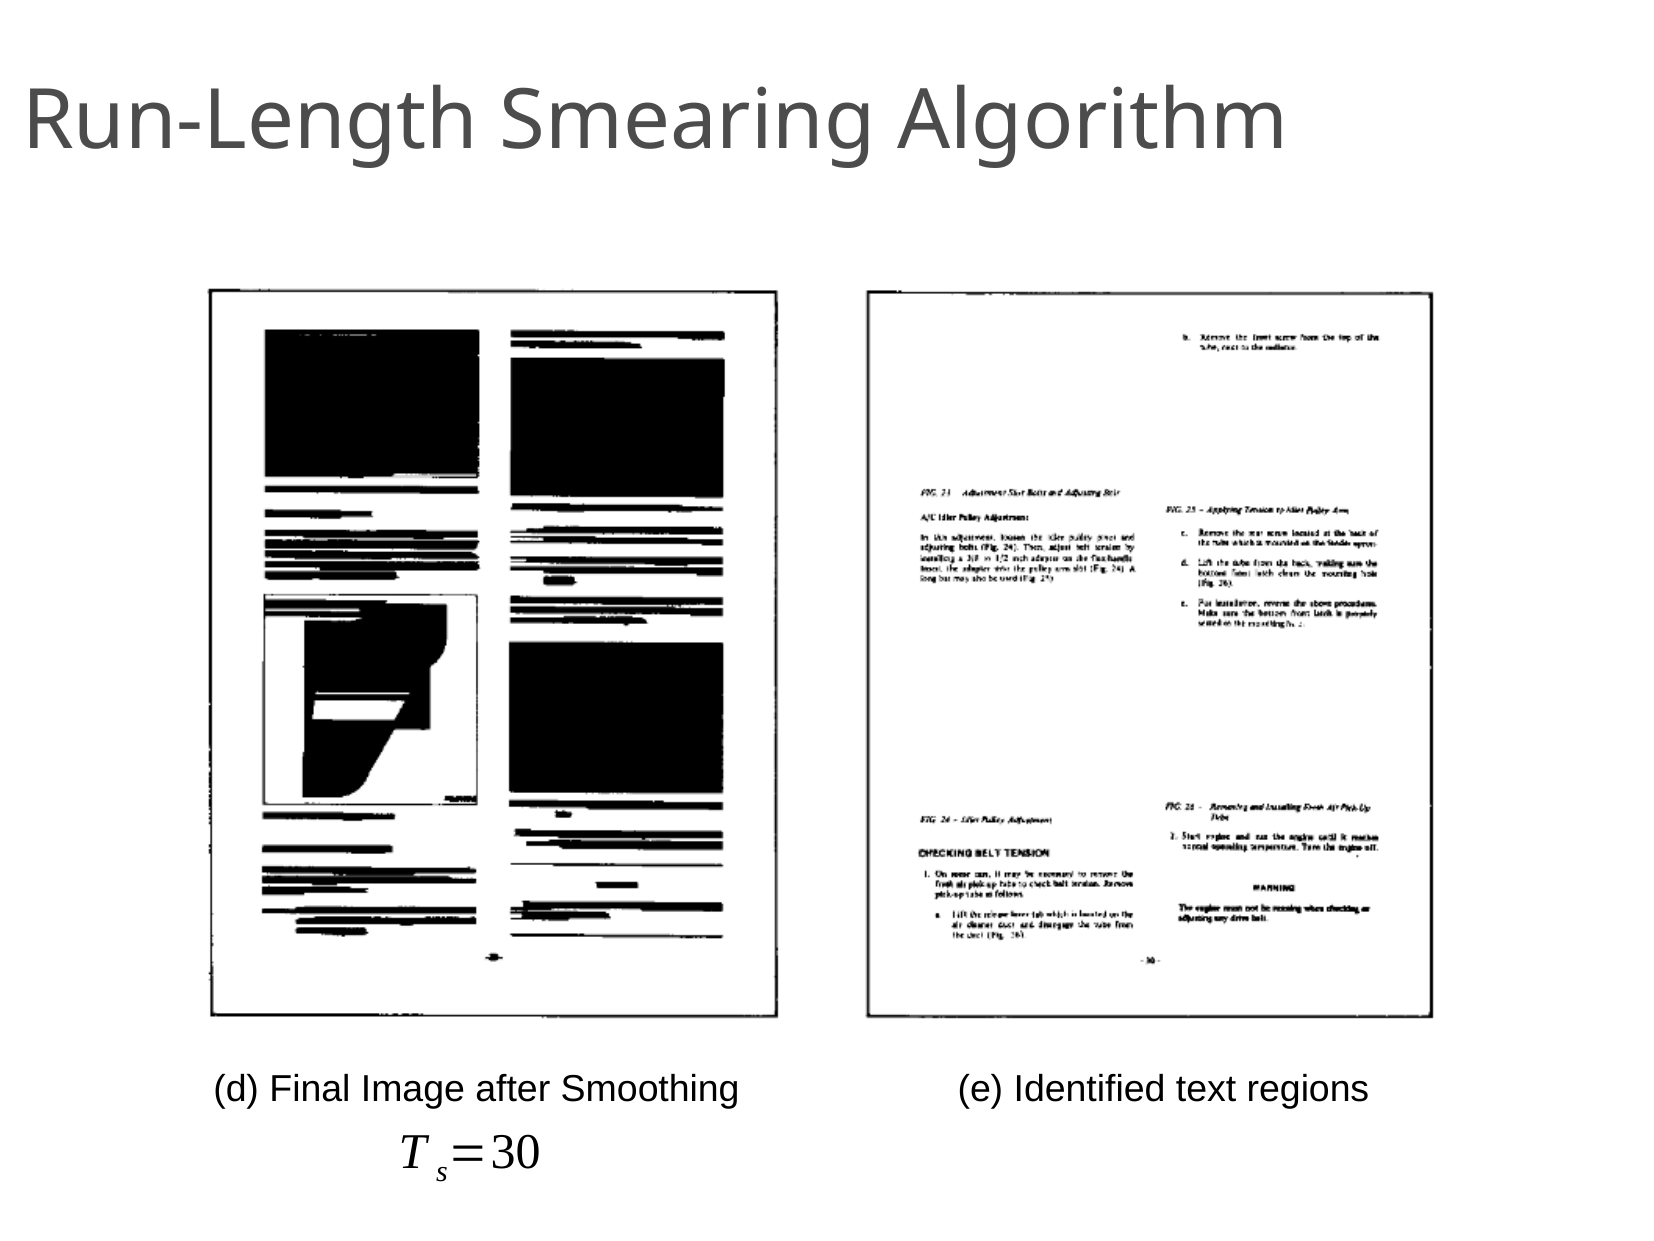

# Run-Length Smearing Algorithm
(d) Final Image after Smoothing
(e) Identified text regions